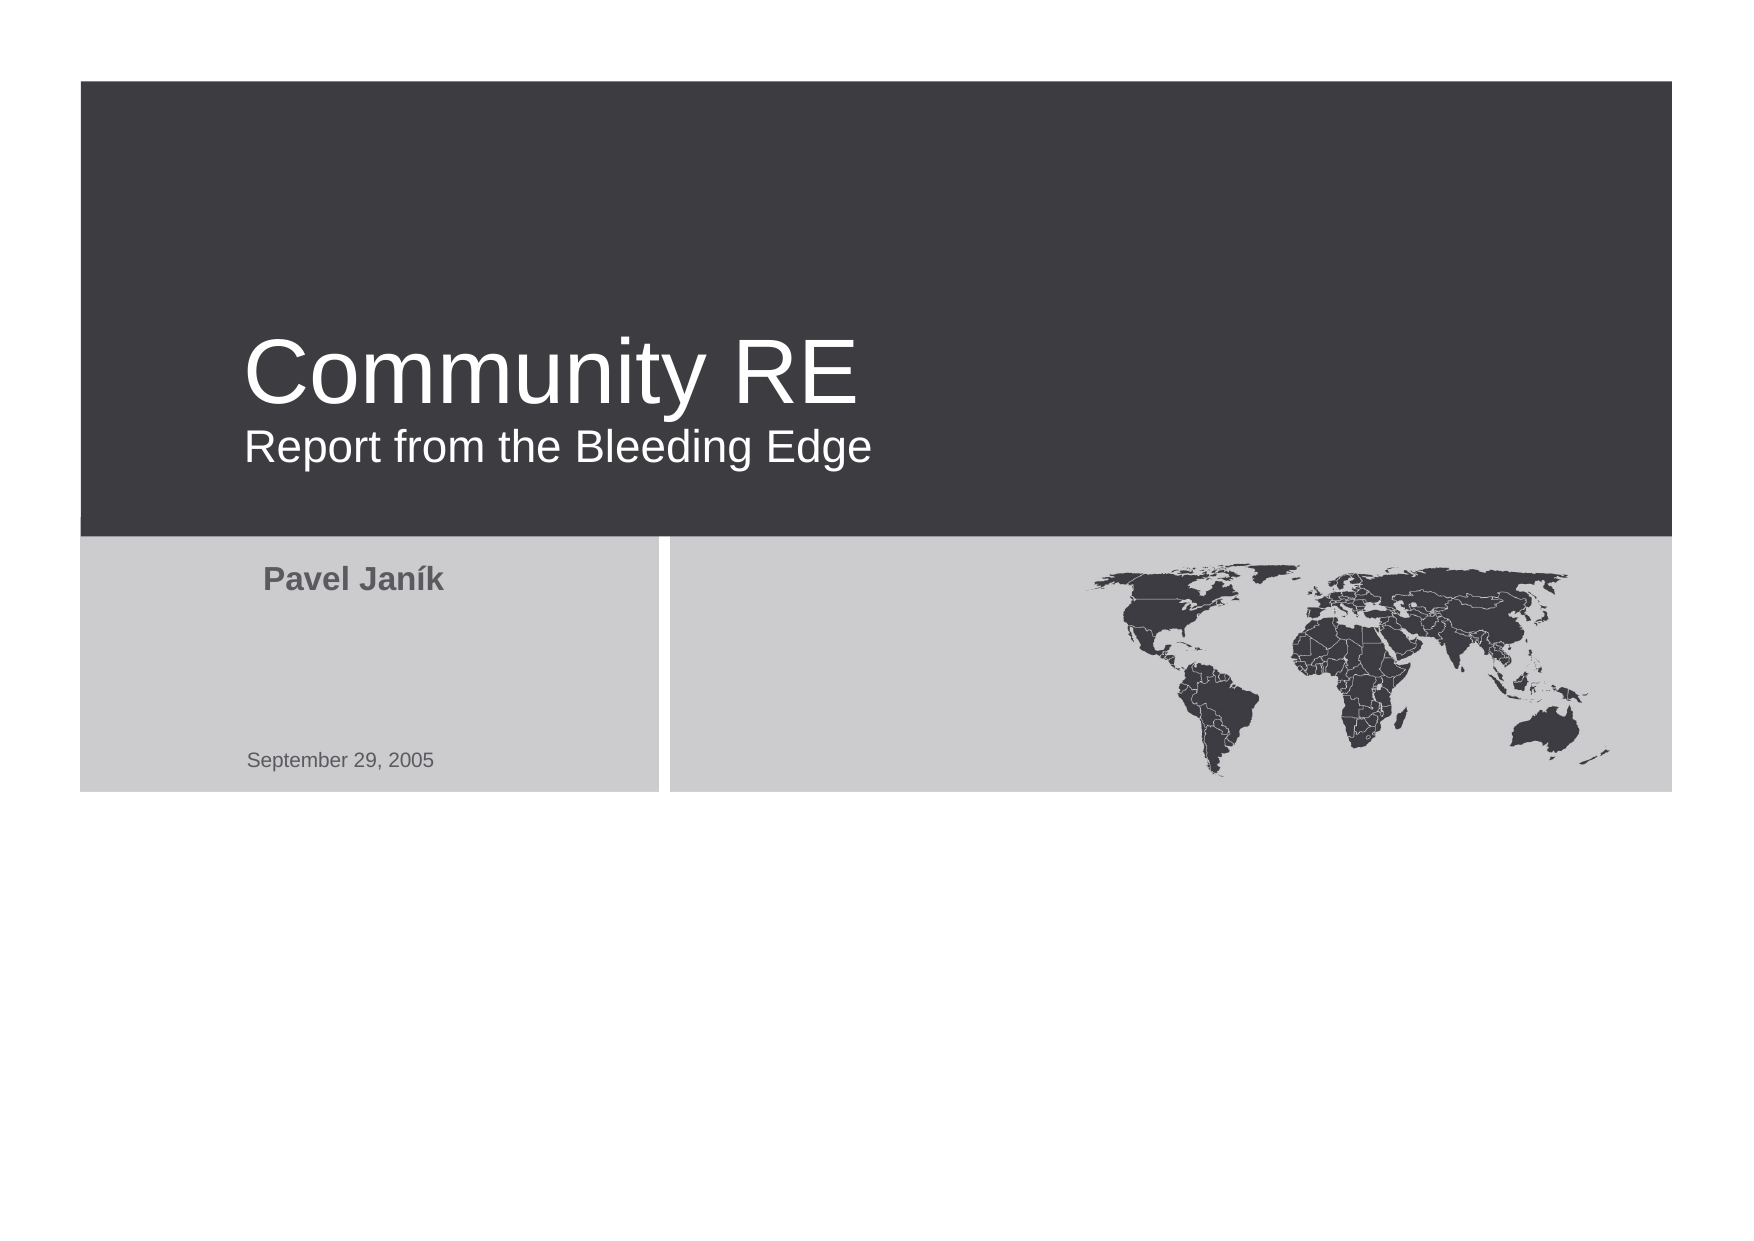

# Community RE Report from the Bleeding Edge
Pavel Janík